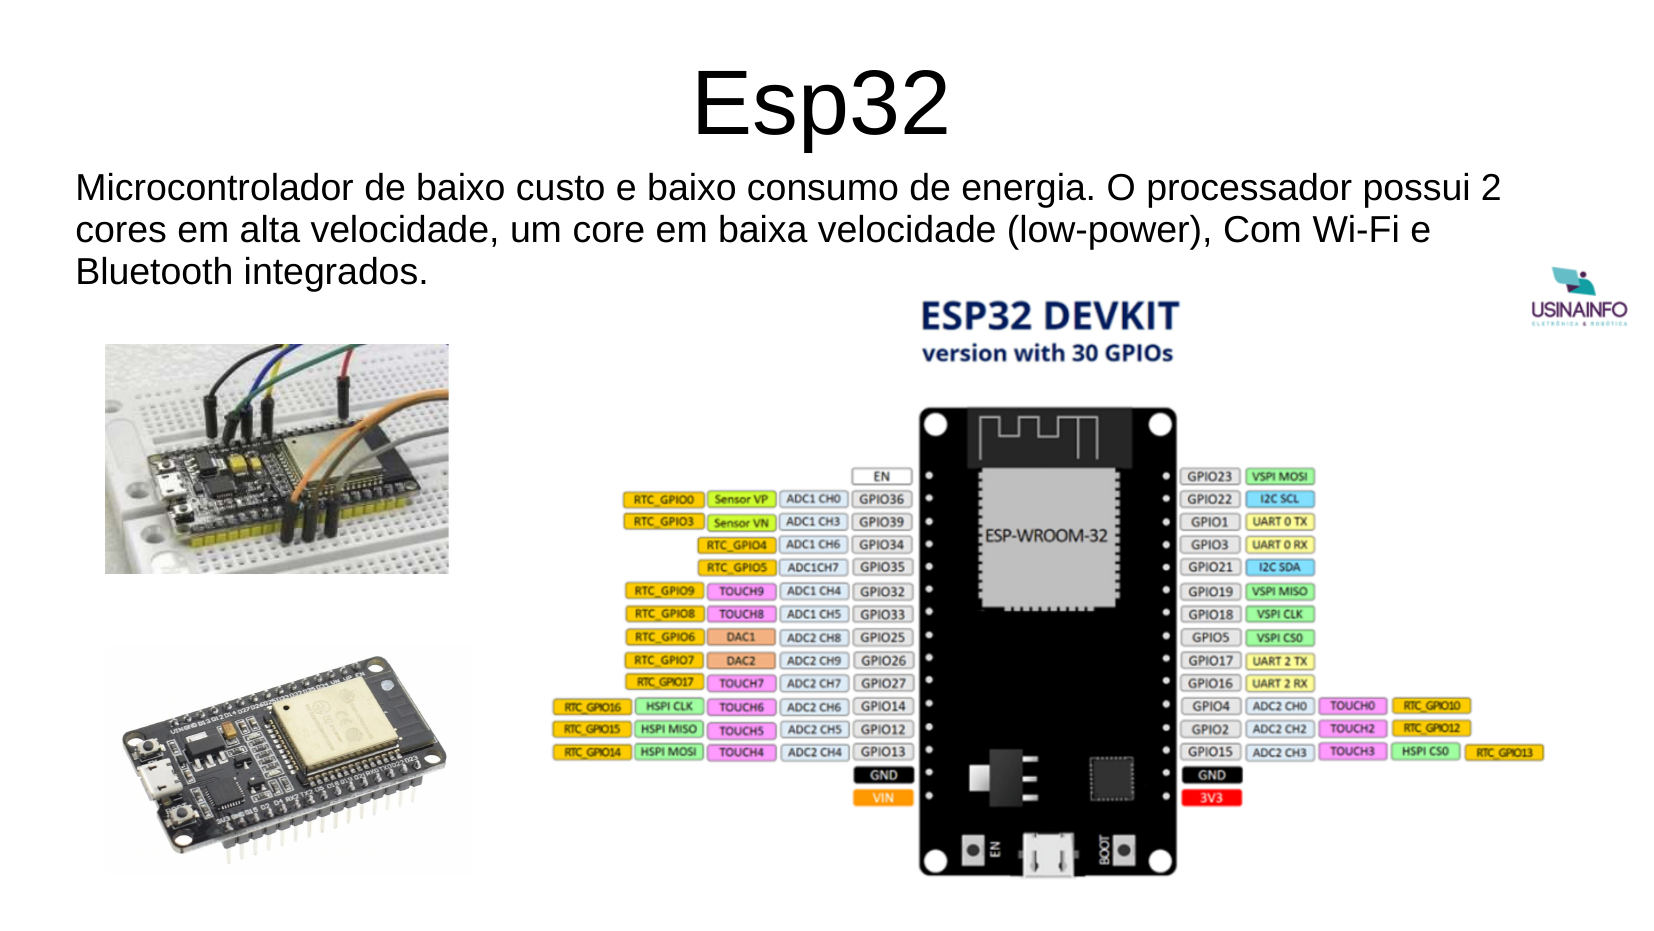

# Esp32
Microcontrolador de baixo custo e baixo consumo de energia. O processador possui 2 cores em alta velocidade, um core em baixa velocidade (low-power), Com Wi-Fi e Bluetooth integrados.